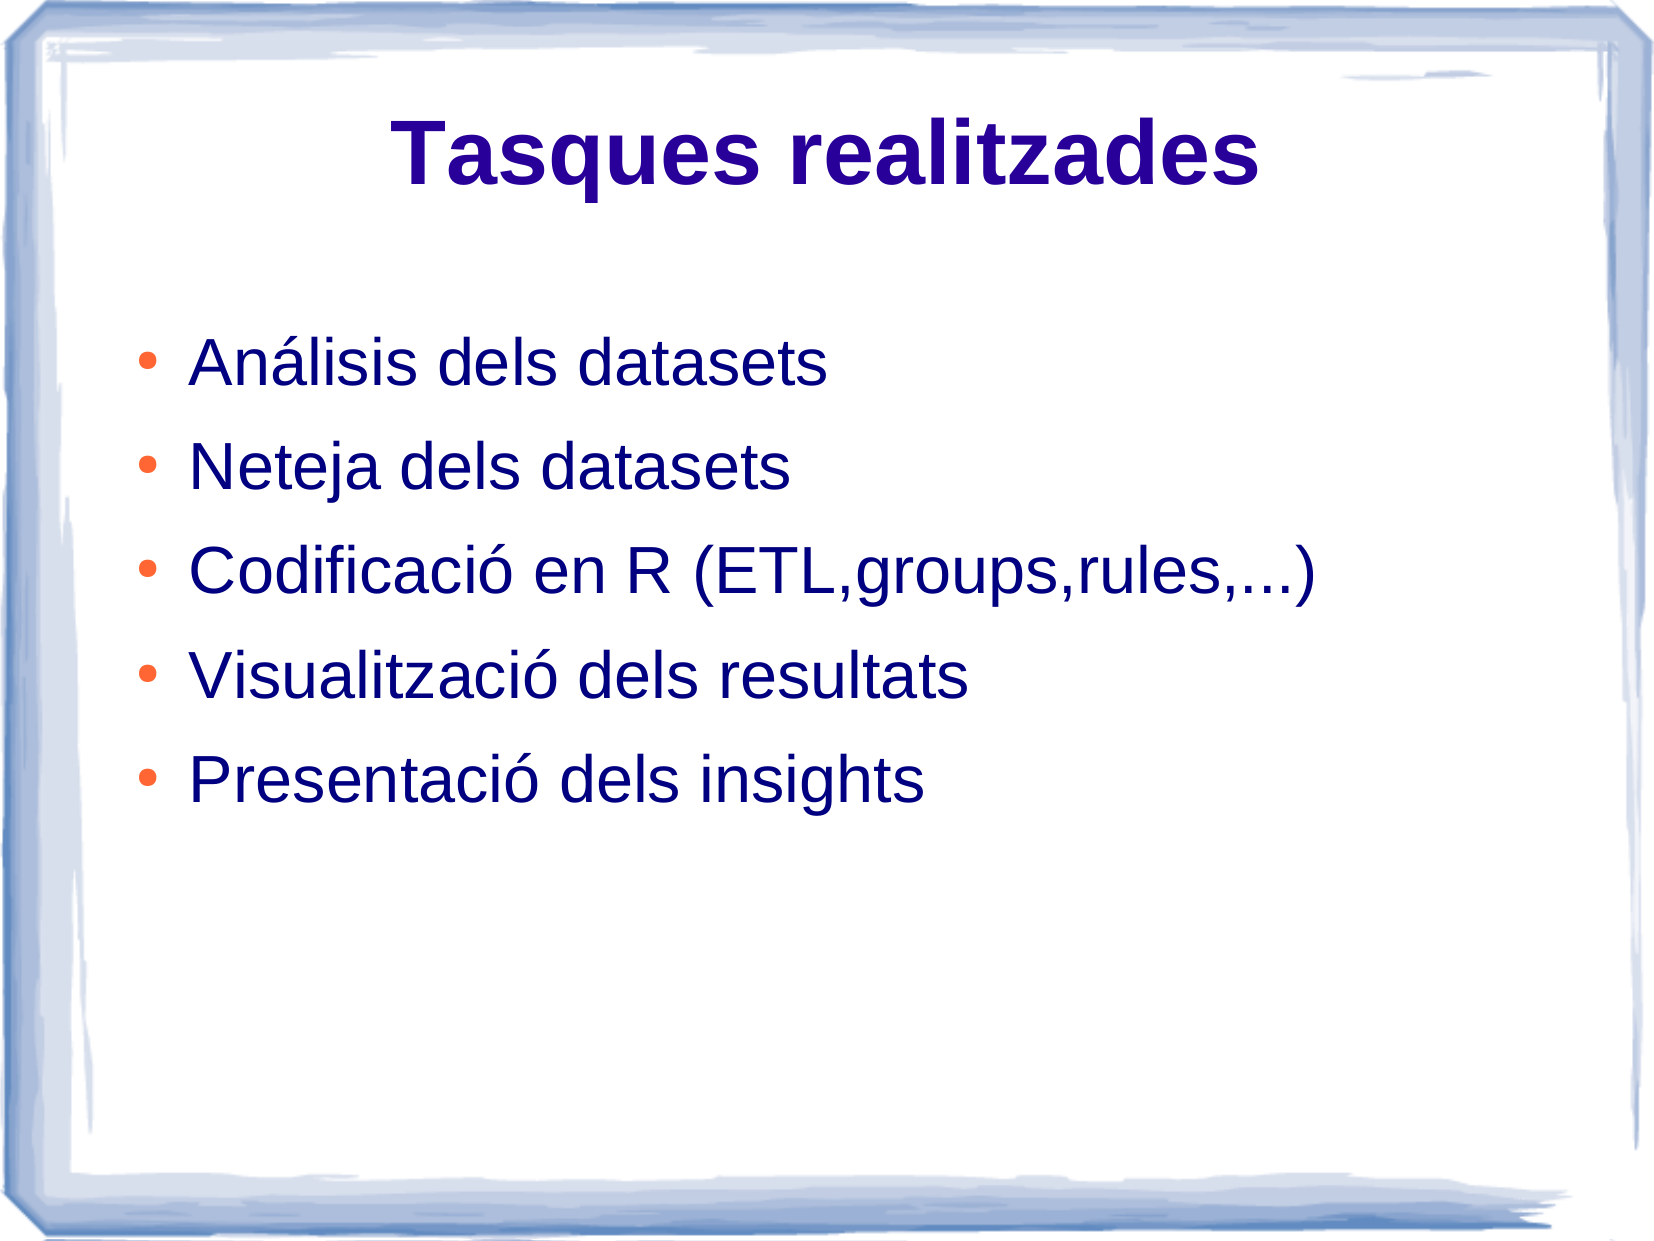

# Tasques realitzades
Análisis dels datasets
Neteja dels datasets
Codificació en R (ETL,groups,rules,...)
Visualització dels resultats
Presentació dels insights